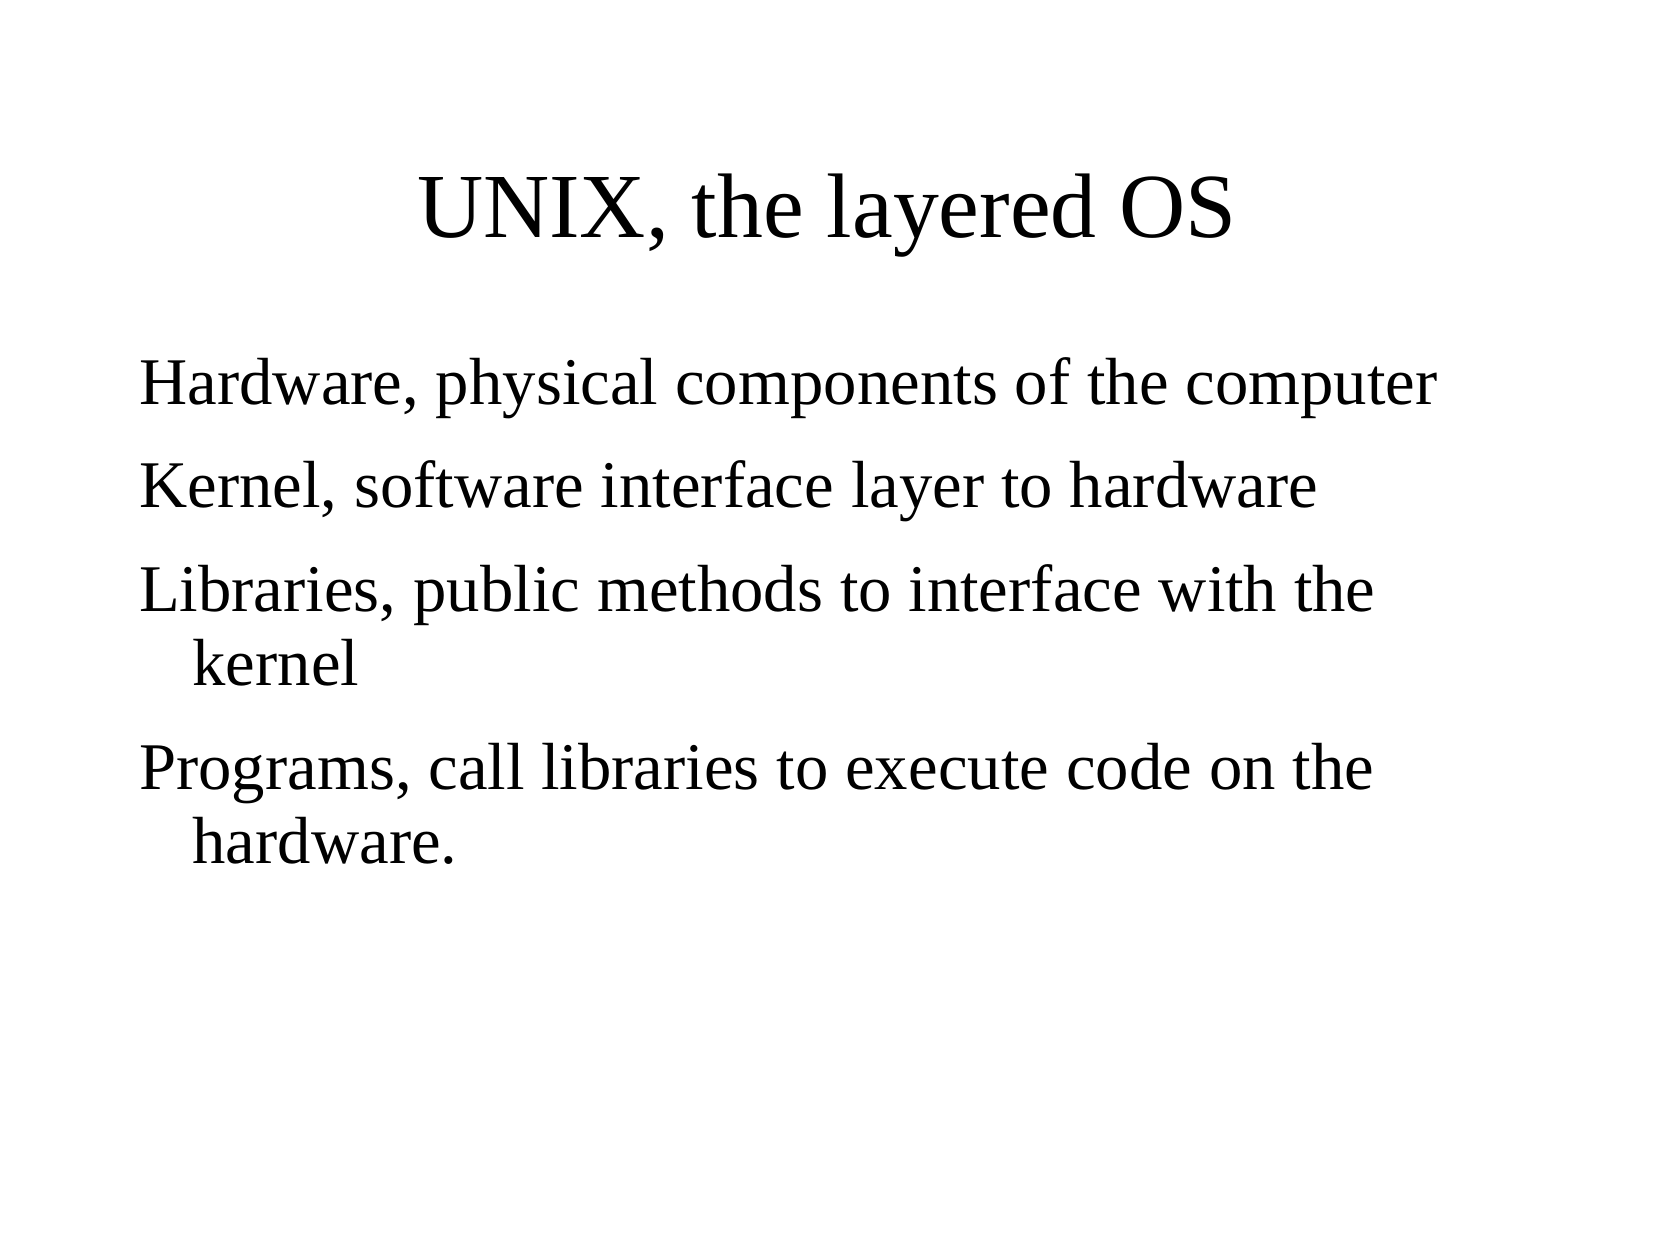

# UNIX, the layered OS
Hardware, physical components of the computer
Kernel, software interface layer to hardware
Libraries, public methods to interface with the kernel
Programs, call libraries to execute code on the hardware.